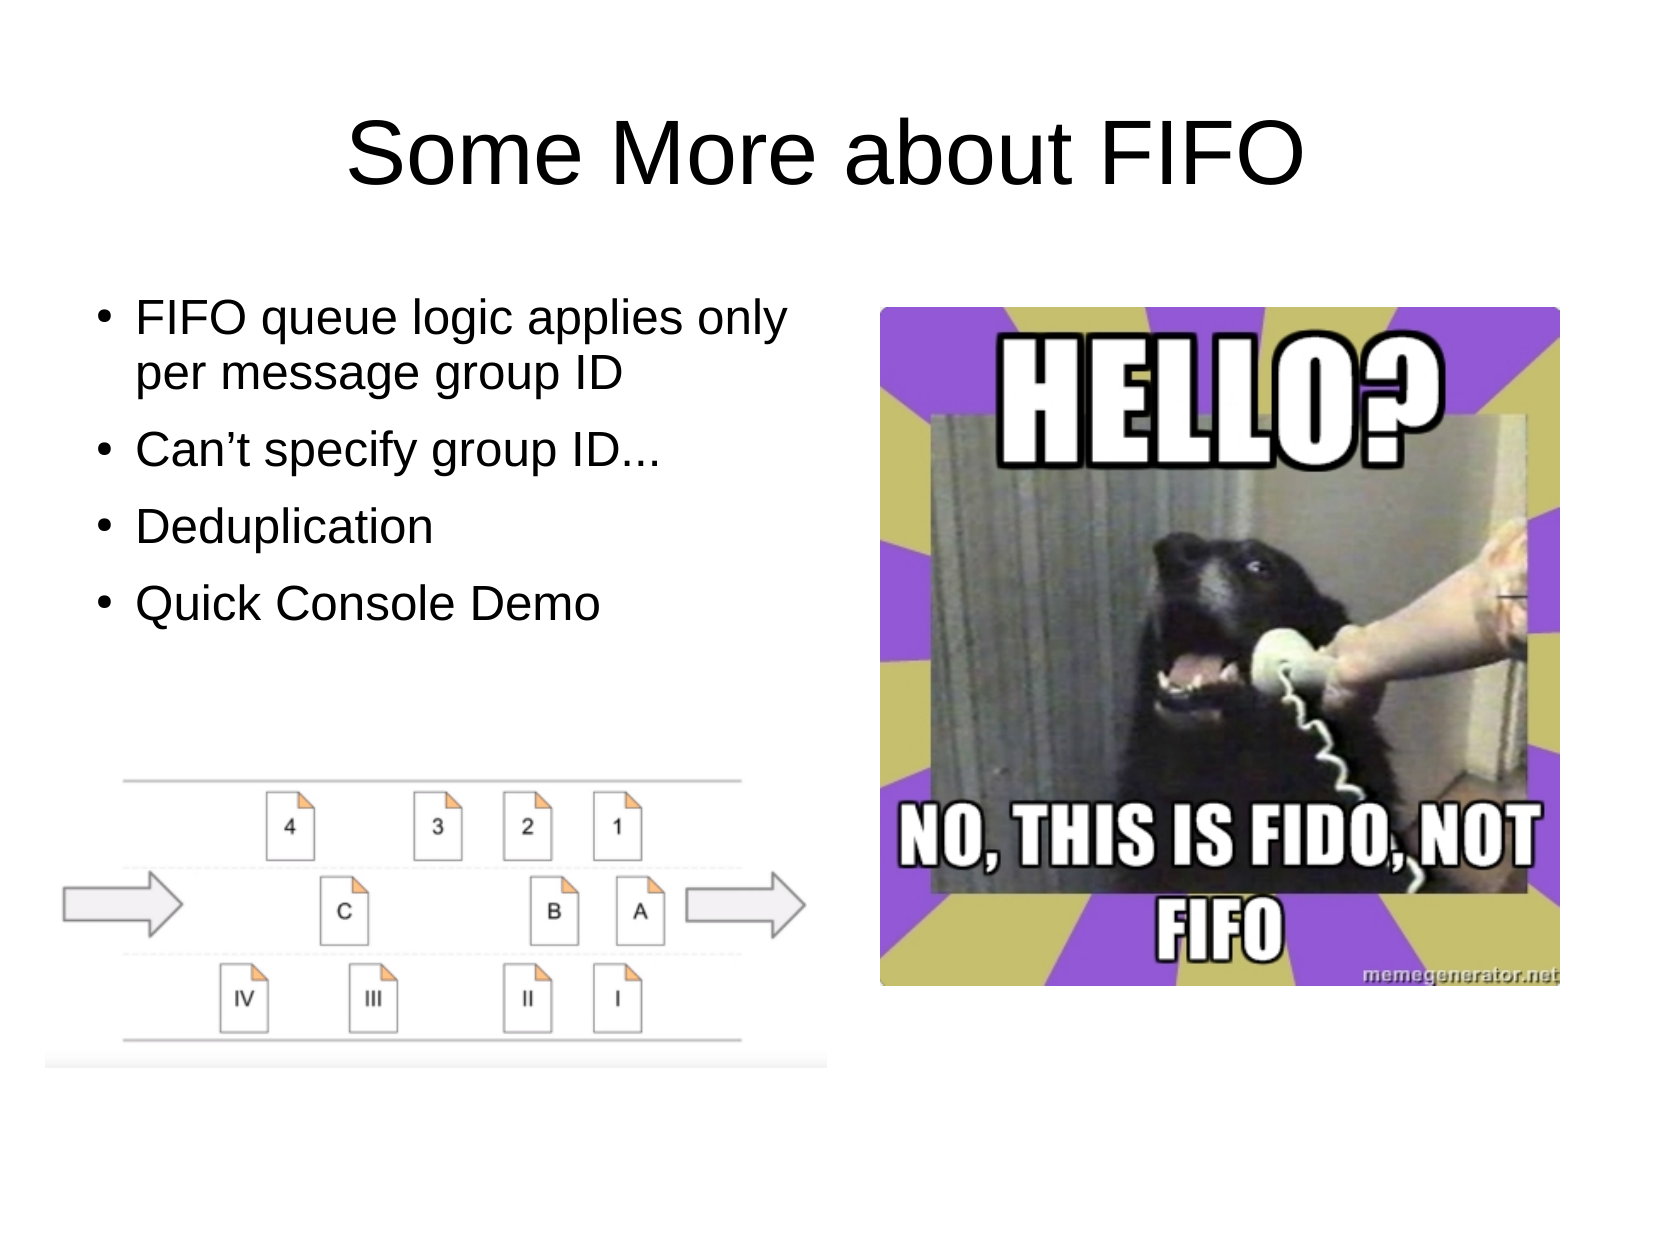

# Some More about FIFO
FIFO queue logic applies only per message group ID
Can’t specify group ID...
Deduplication
Quick Console Demo